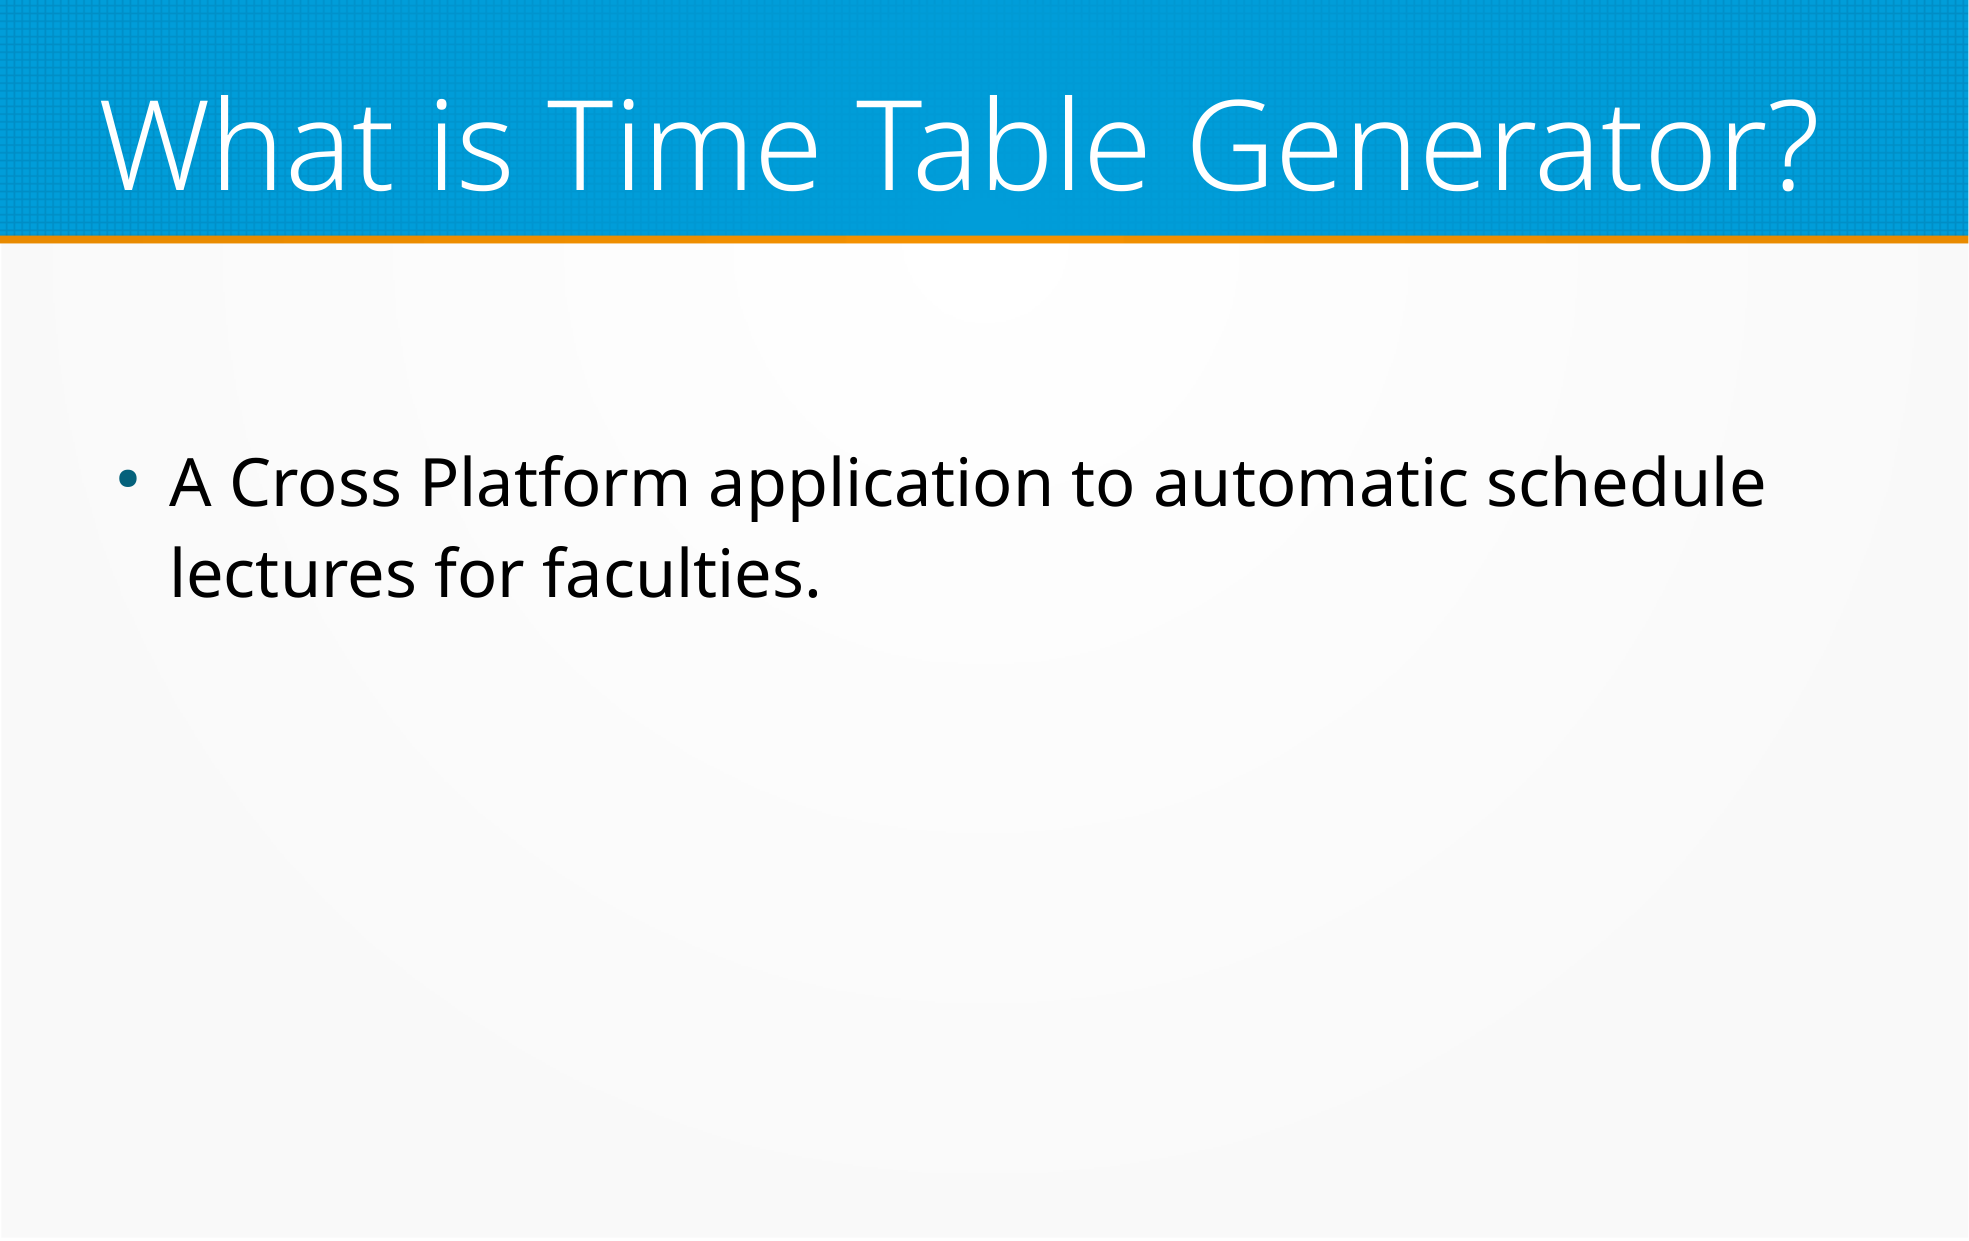

# What is Time Table Generator?
A Cross Platform application to automatic schedule lectures for faculties.